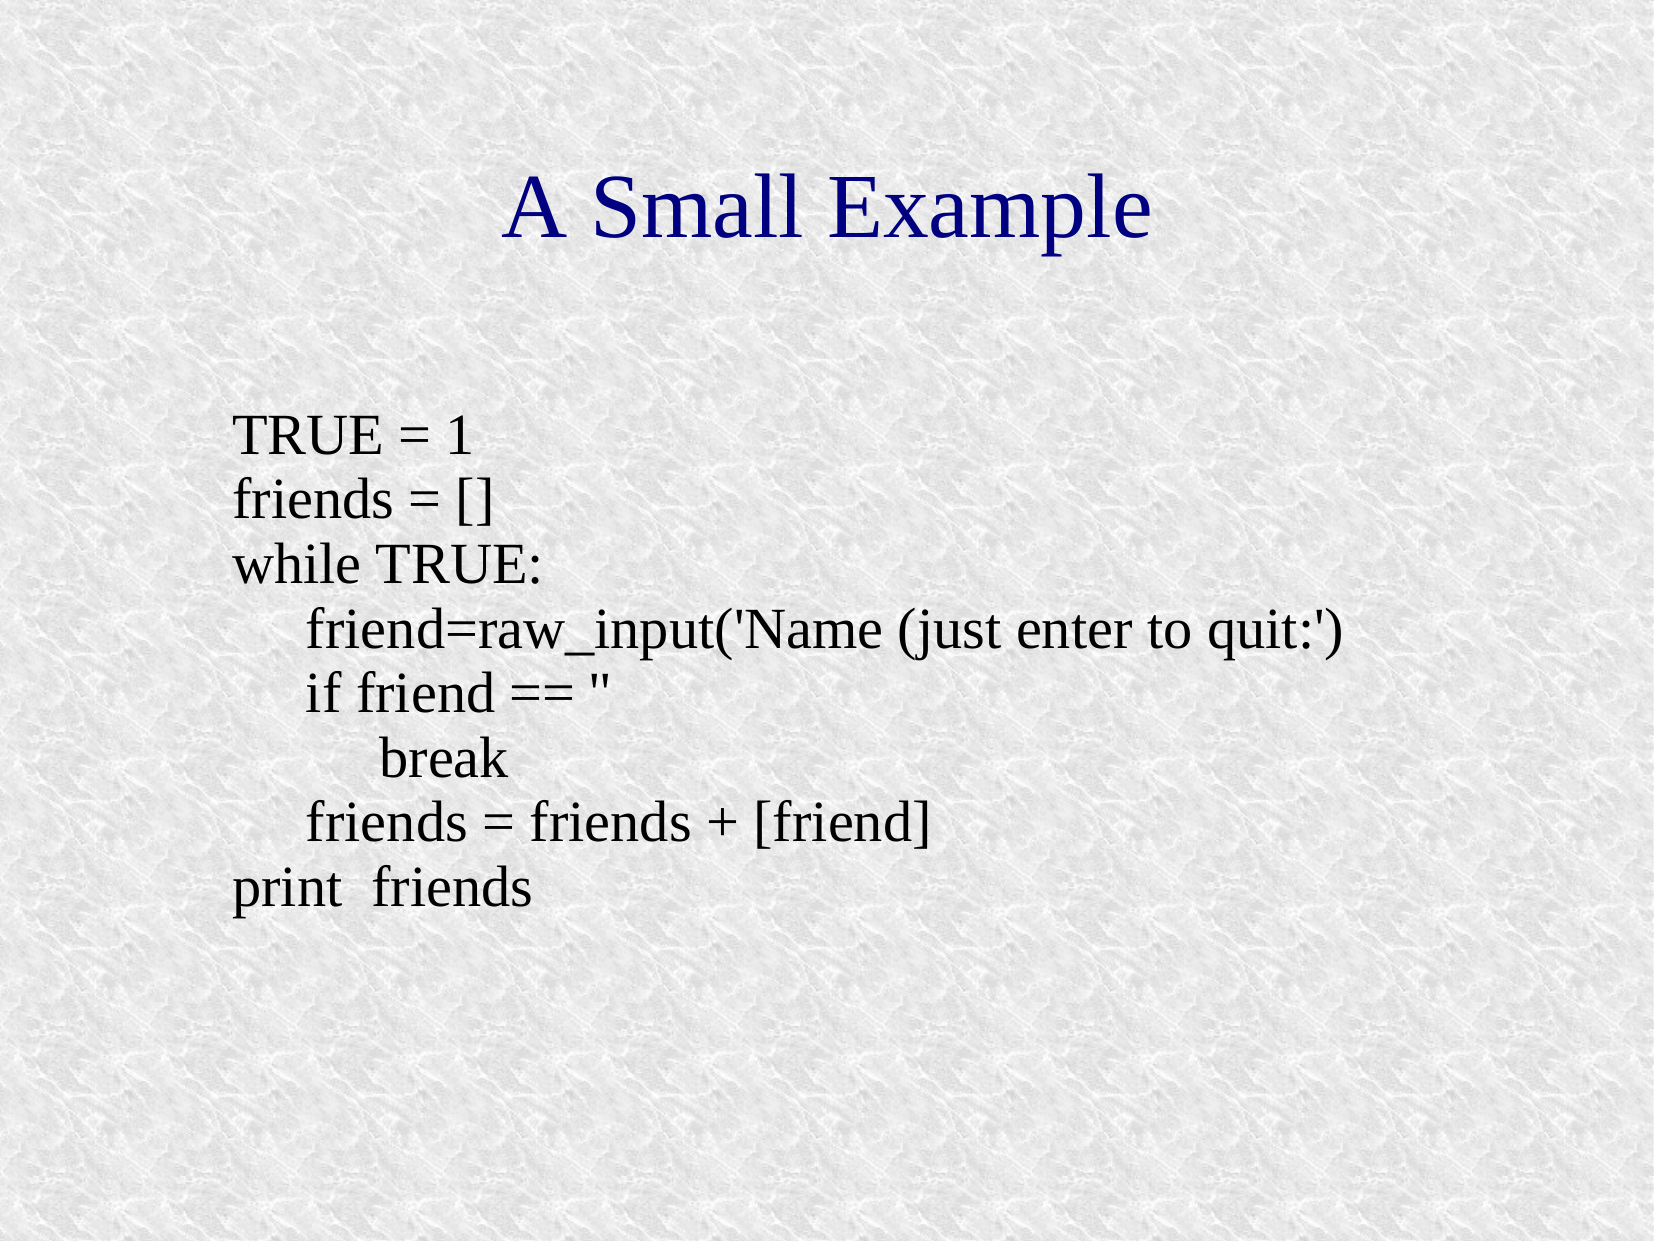

# A Small Example
TRUE = 1
friends = []
while TRUE:
	friend=raw_input('Name (just enter to quit:')
	if friend == ''
		break
	friends = friends + [friend]
print friends